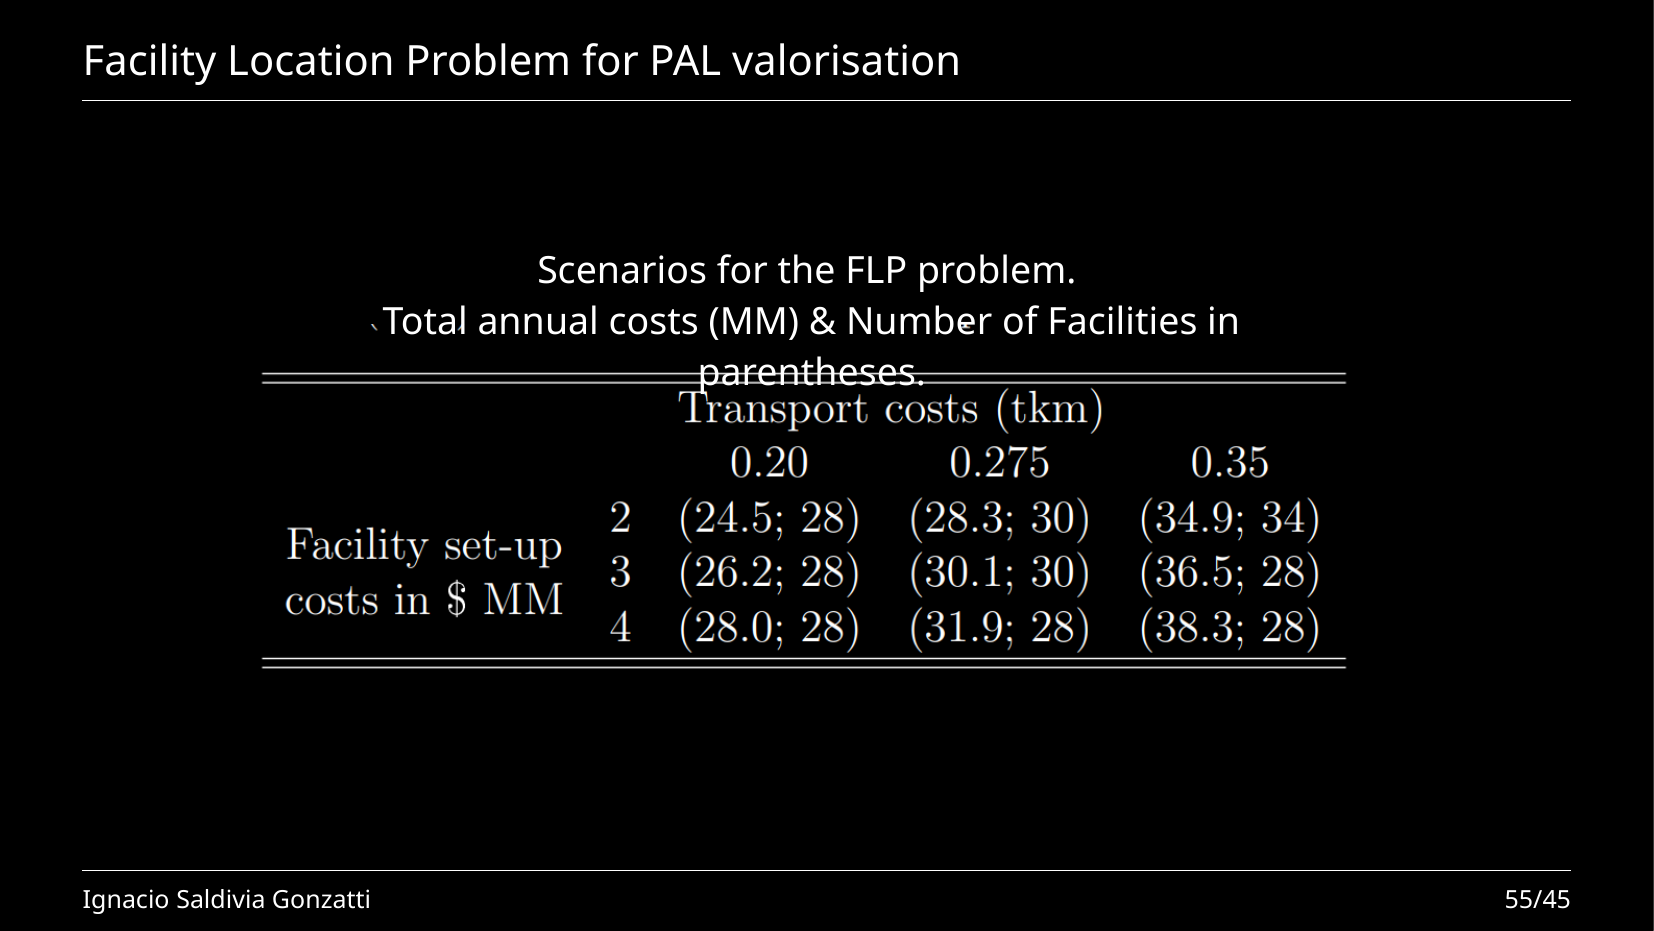

# Facility Location Problem for PAL valorisation
Scenarios for the FLP problem.
Total annual costs (MM) & Number of Facilities in parentheses.
Ignacio Saldivia Gonzatti
55